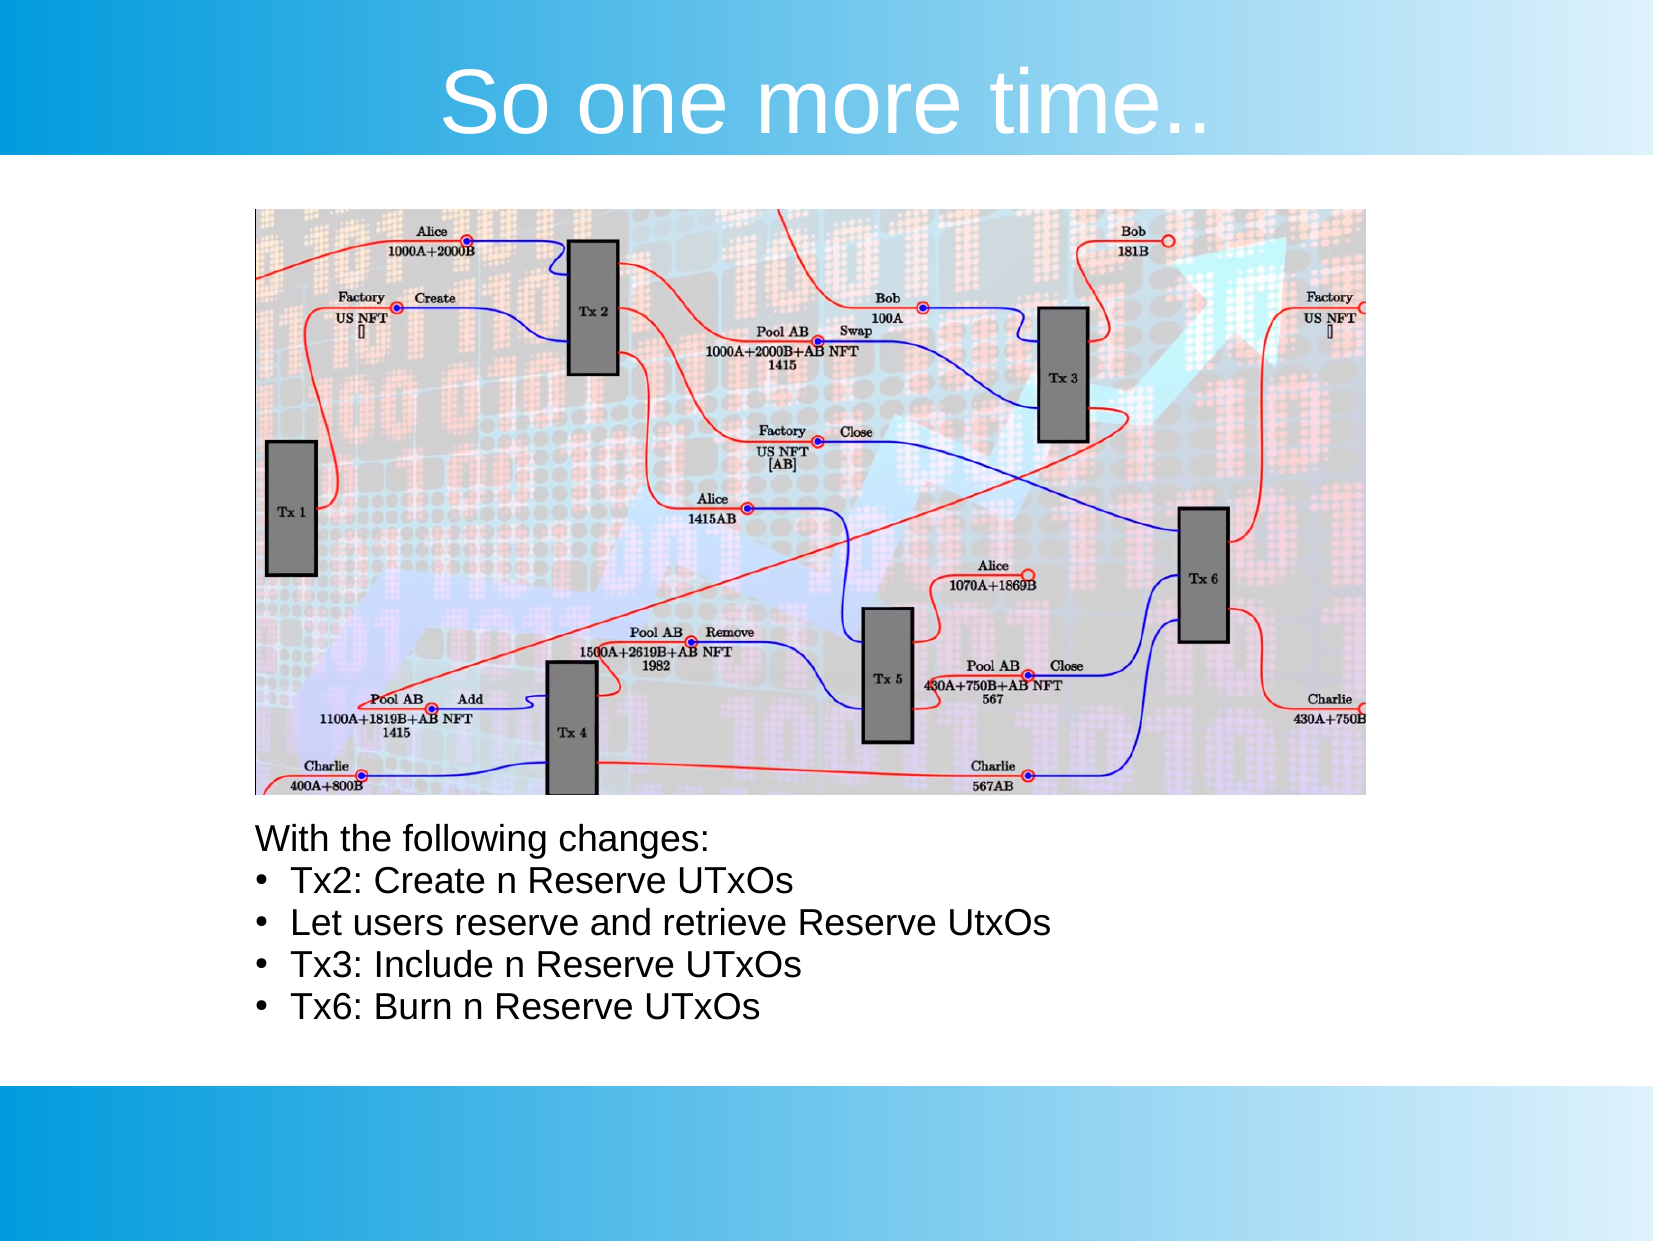

# So one more time..
With the following changes:
Tx2: Create n Reserve UTxOs
Let users reserve and retrieve Reserve UtxOs
Tx3: Include n Reserve UTxOs
Tx6: Burn n Reserve UTxOs